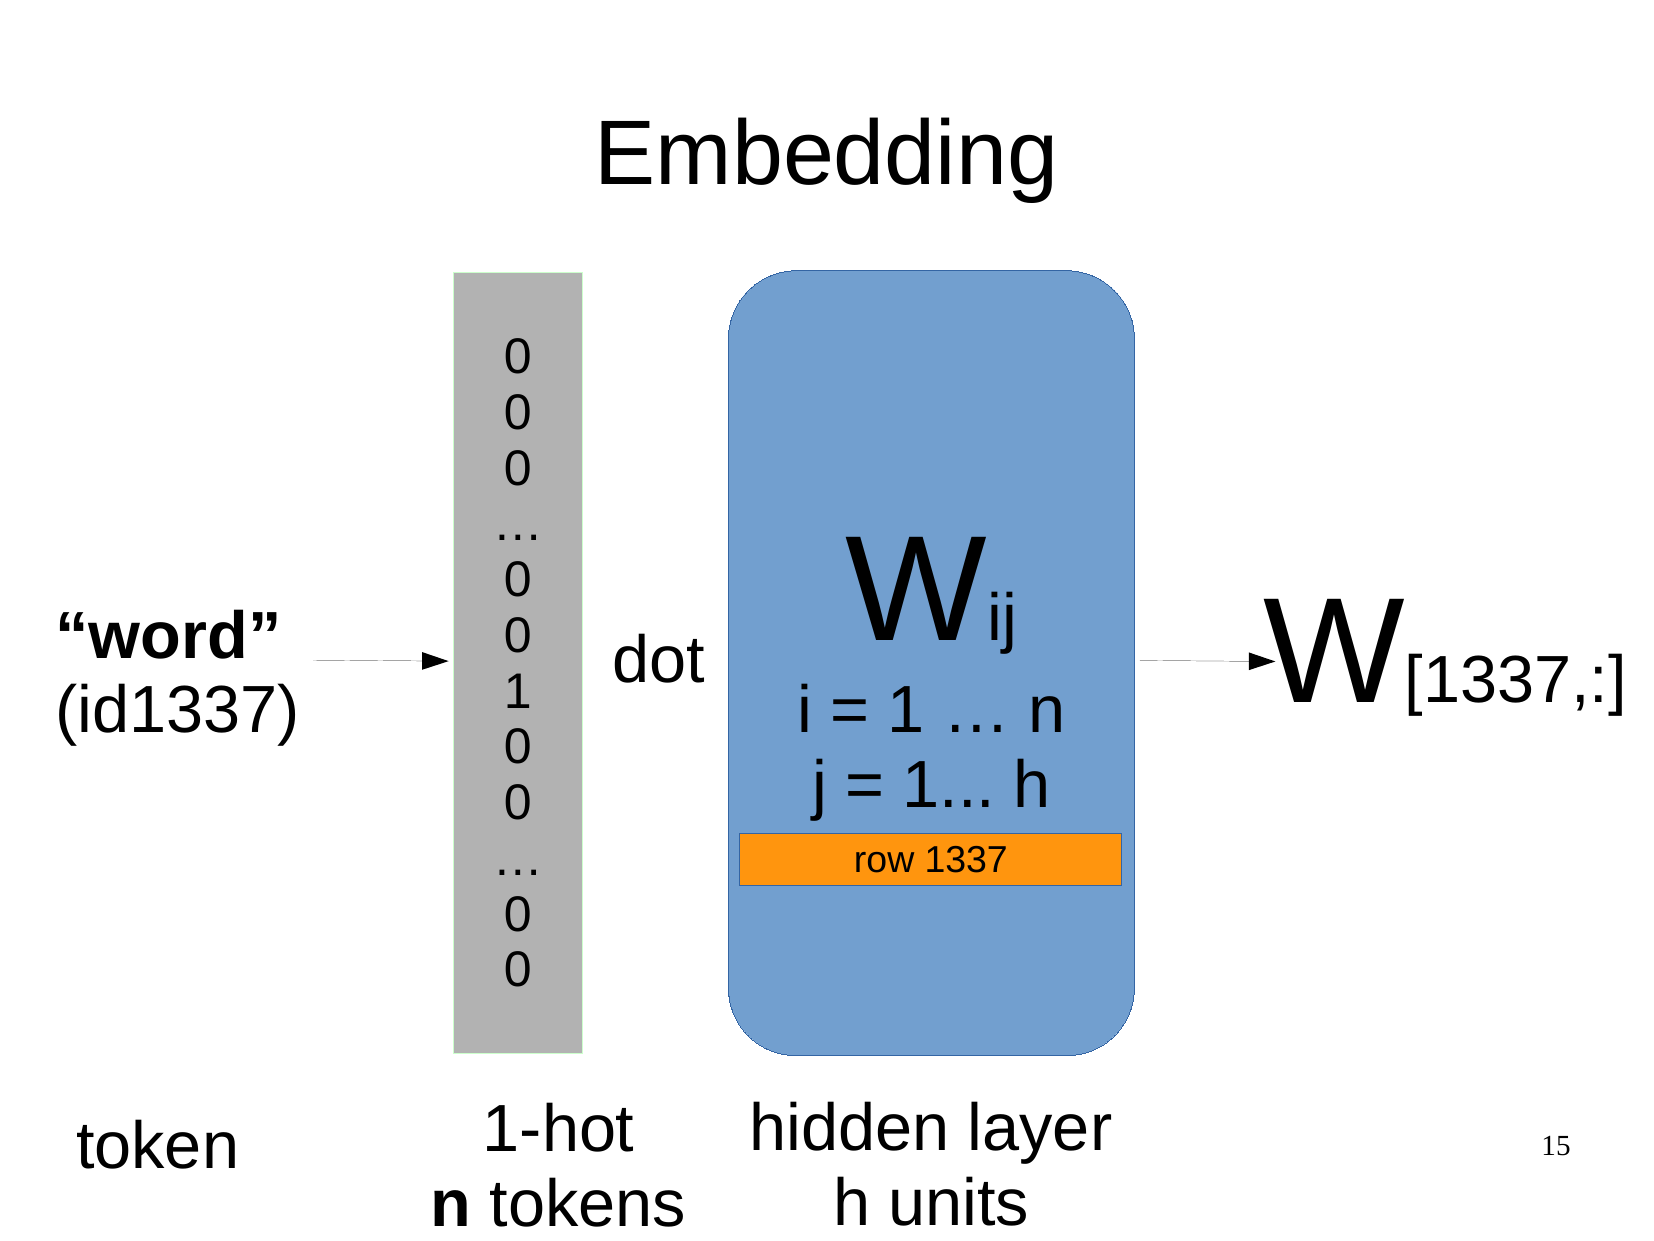

# Embedding
Wij
i = 1 … n
j = 1... h
0
0
0
…
0
0
1
0
0
…
0
0
W[1337,:]
“word”
(id1337)
dot
row 1337
hidden layer
h units
1-hot
n tokens
token
15